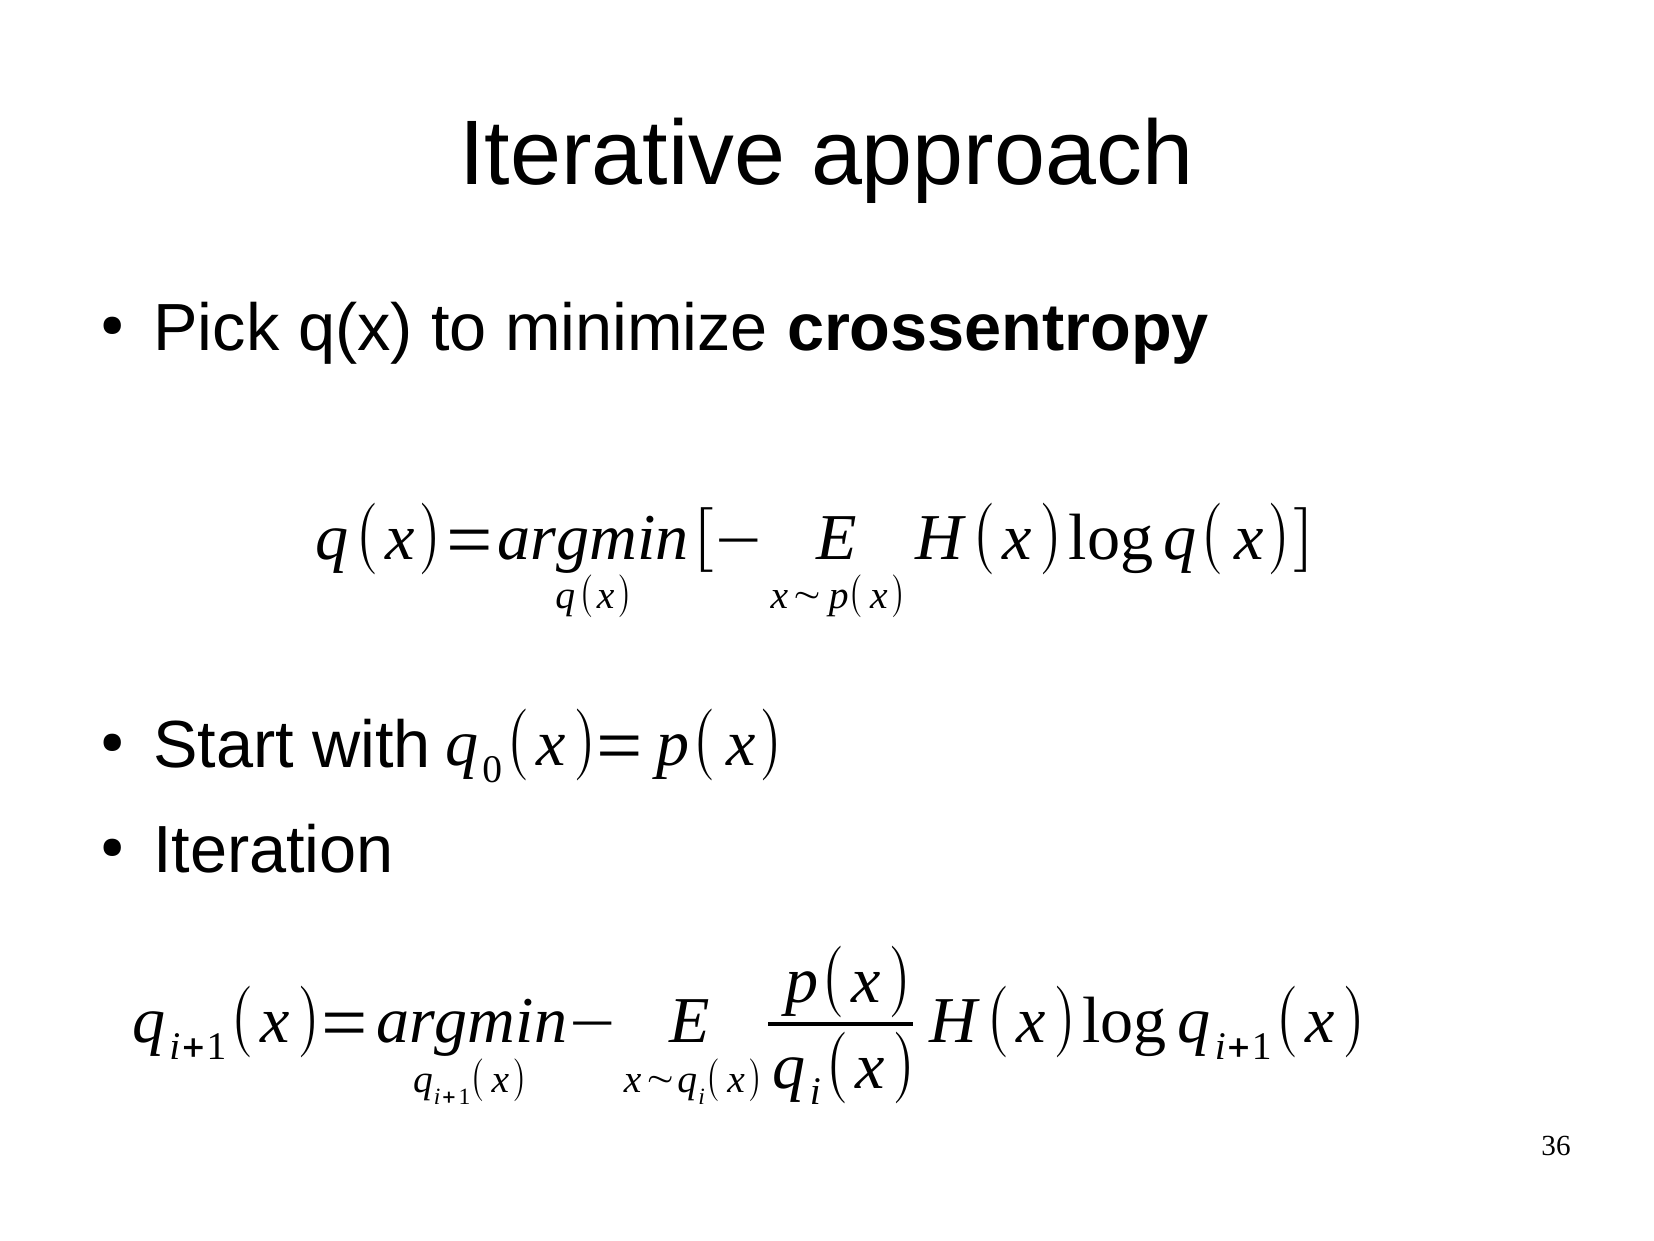

# Iterative approach
Pick q(x) to minimize crossentropy
Start with
Iteration
36